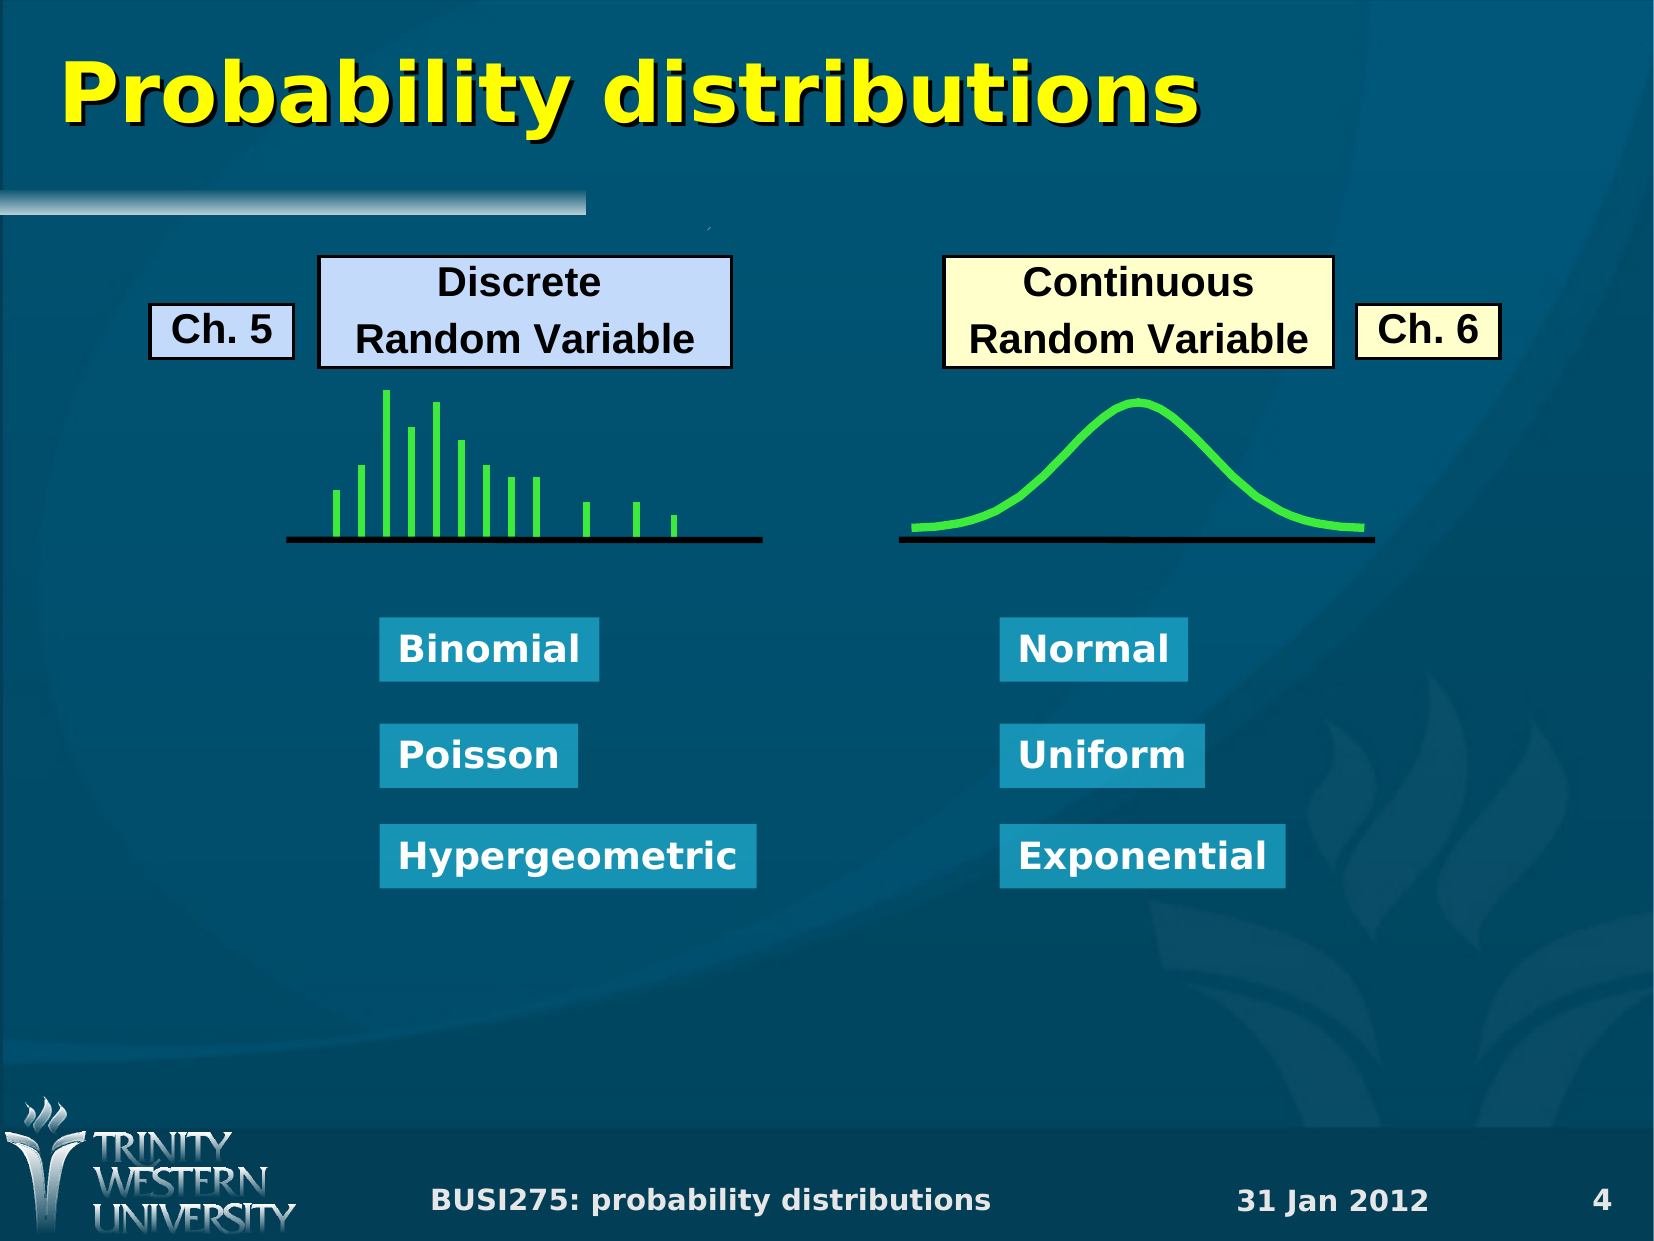

# Probability distributions
Discrete
Random Variable
Continuous
Random Variable
Ch. 5
Ch. 6
Binomial
Normal
Poisson
Uniform
Hypergeometric
Exponential
BUSI275: probability distributions
31 Jan 2012
4